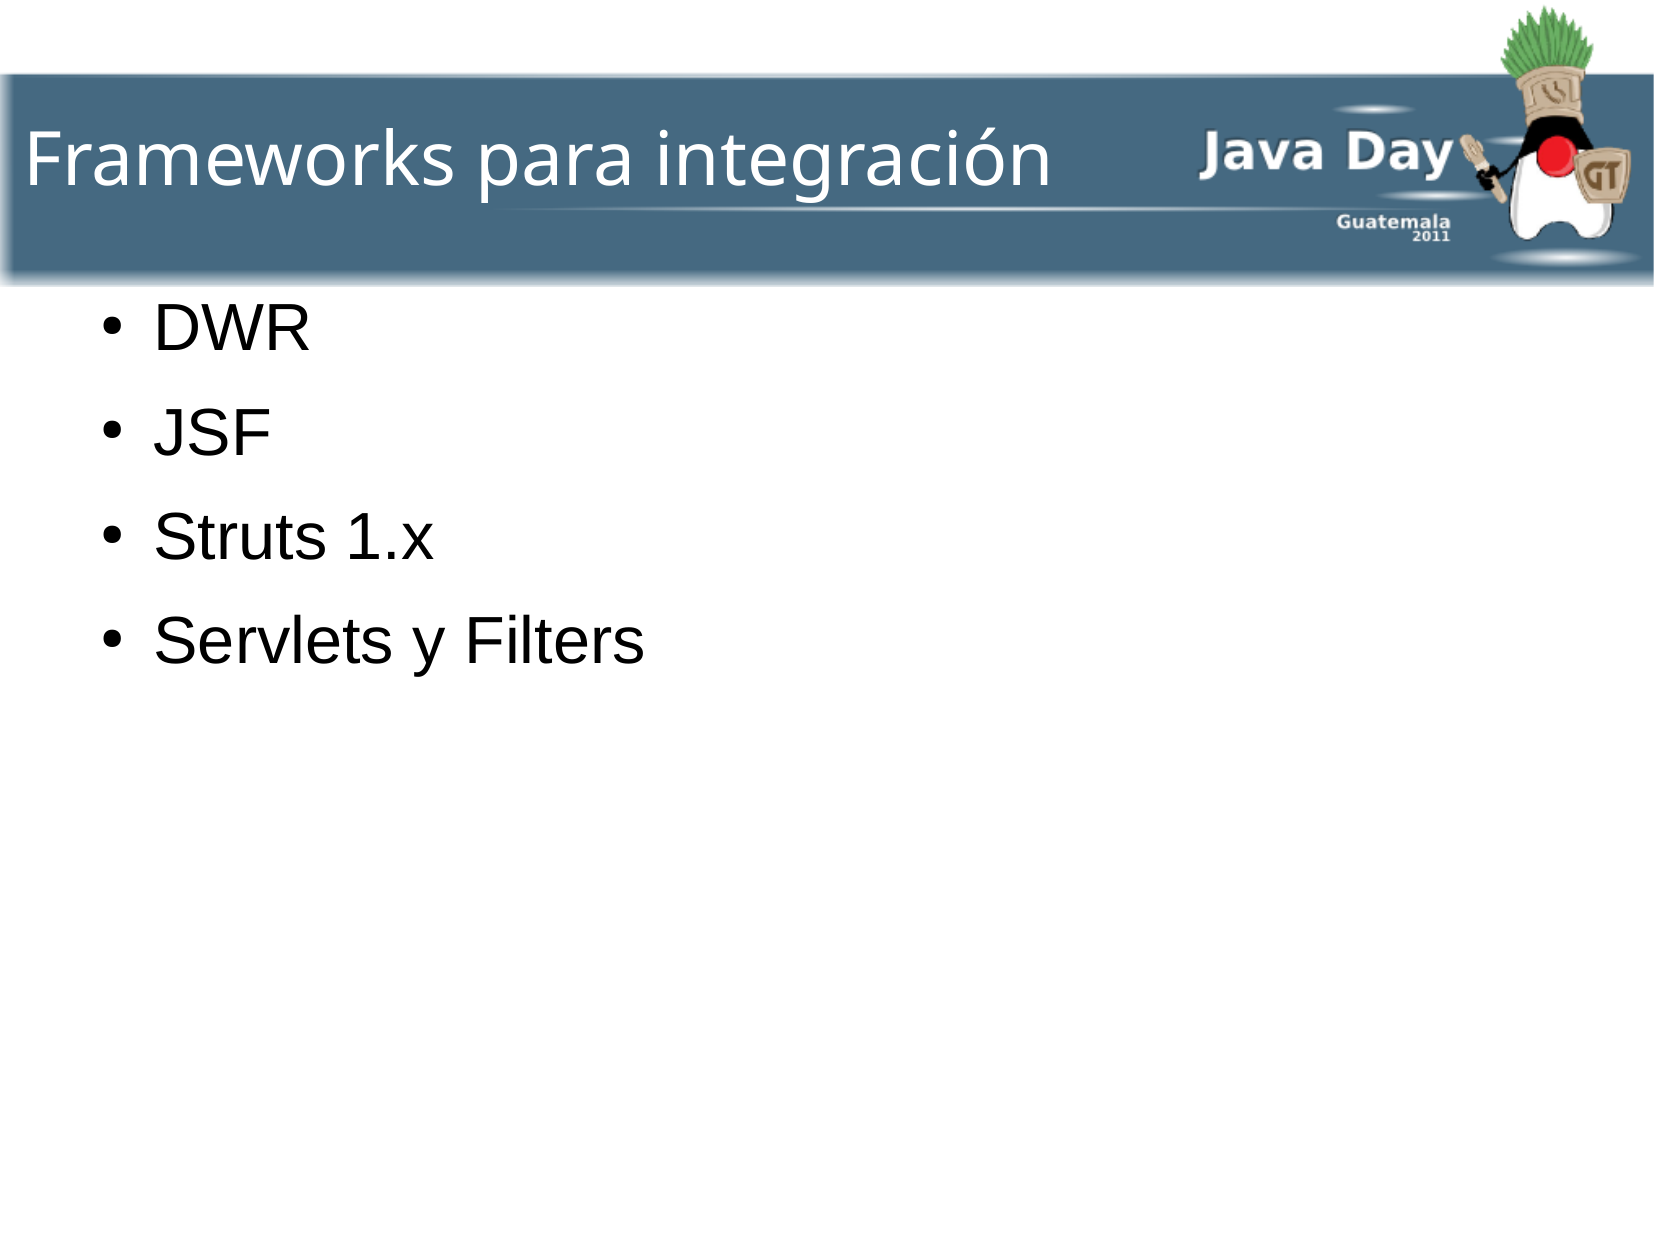

# Frameworks para integración
DWR
JSF
Struts 1.x
Servlets y Filters